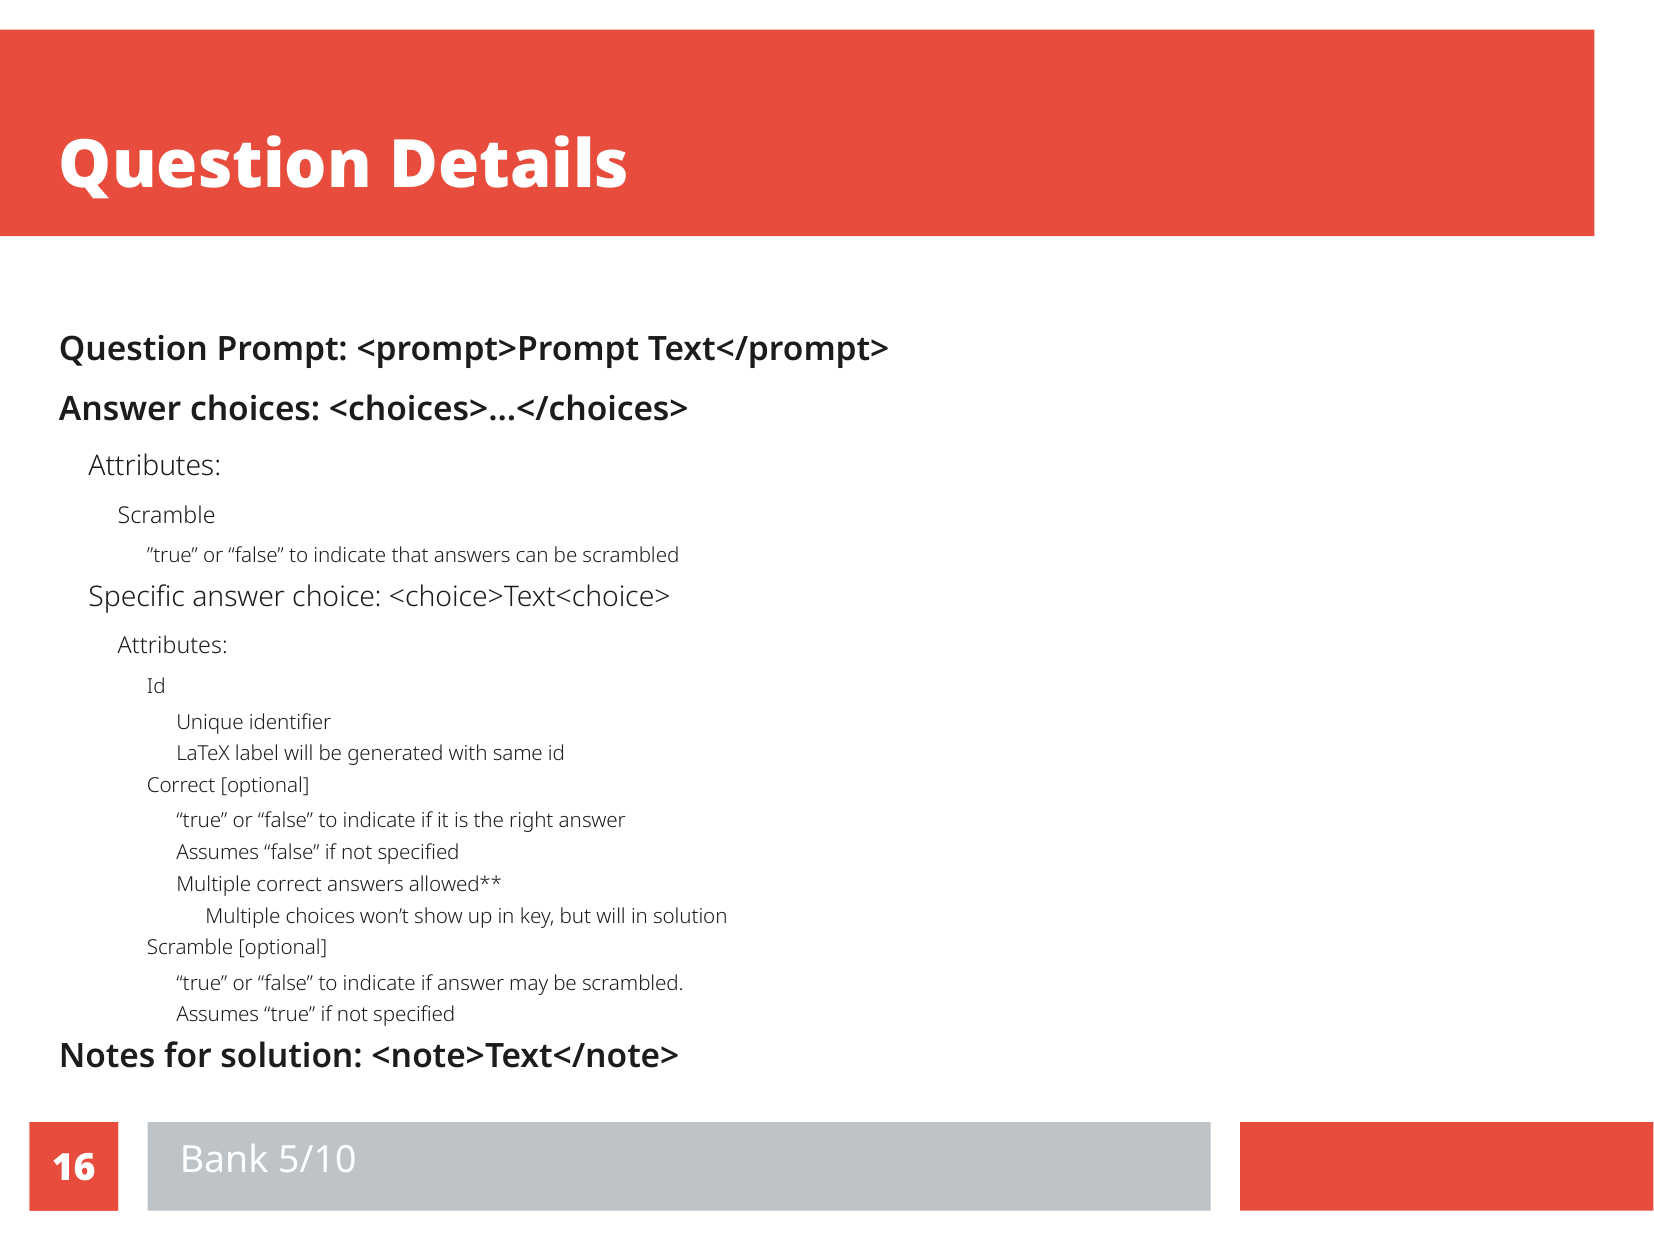

# Question Details
Question Prompt: <prompt>Prompt Text</prompt>
Answer choices: <choices>...</choices>
Attributes:
Scramble
”true” or “false” to indicate that answers can be scrambled
Specific answer choice: <choice>Text<choice>
Attributes:
Id
Unique identifier
LaTeX label will be generated with same id
Correct [optional]
“true” or “false” to indicate if it is the right answer
Assumes “false” if not specified
Multiple correct answers allowed**
Multiple choices won’t show up in key, but will in solution
Scramble [optional]
“true” or “false” to indicate if answer may be scrambled.
Assumes “true” if not specified
Notes for solution: <note>Text</note>
16
Bank 5/10